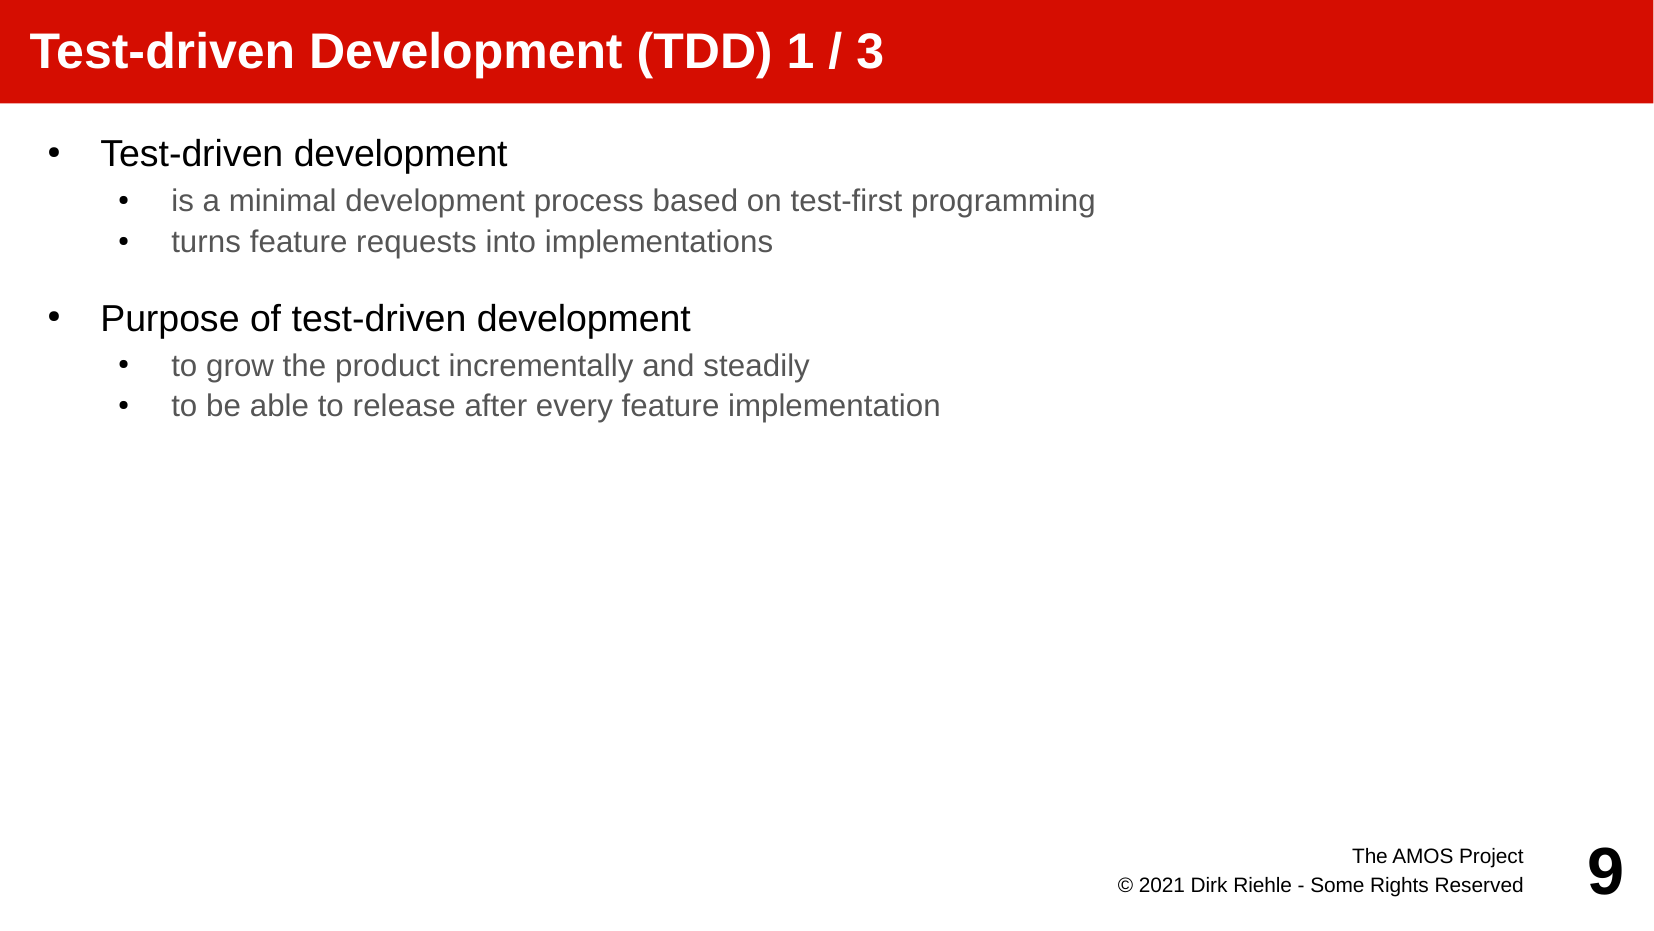

# Test-driven Development (TDD) 1 / 3
Test-driven development
is a minimal development process based on test-first programming
turns feature requests into implementations
Purpose of test-driven development
to grow the product incrementally and steadily
to be able to release after every feature implementation
The AMOS Project
9
© 2021 Dirk Riehle - Some Rights Reserved